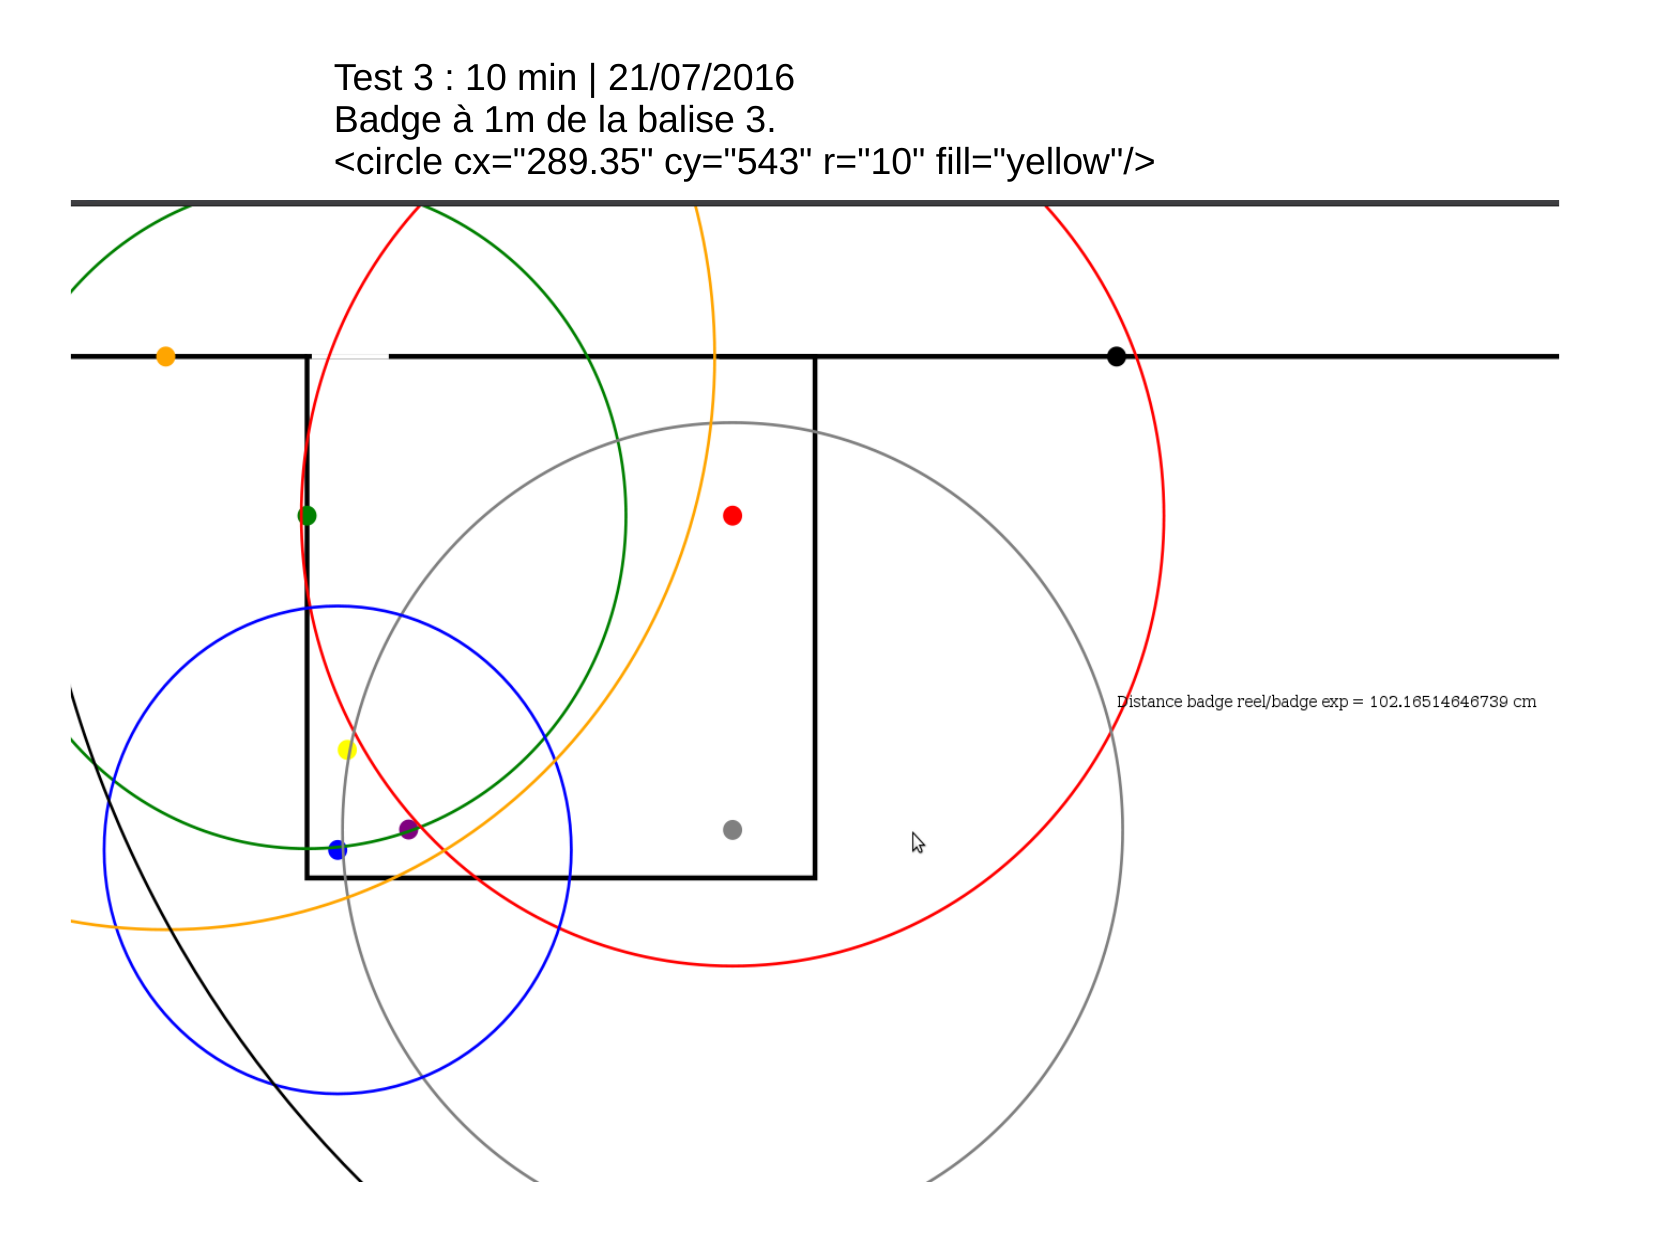

Test 3 : 10 min | 21/07/2016
Badge à 1m de la balise 3.
<circle cx="289.35" cy="543" r="10" fill="yellow"/>